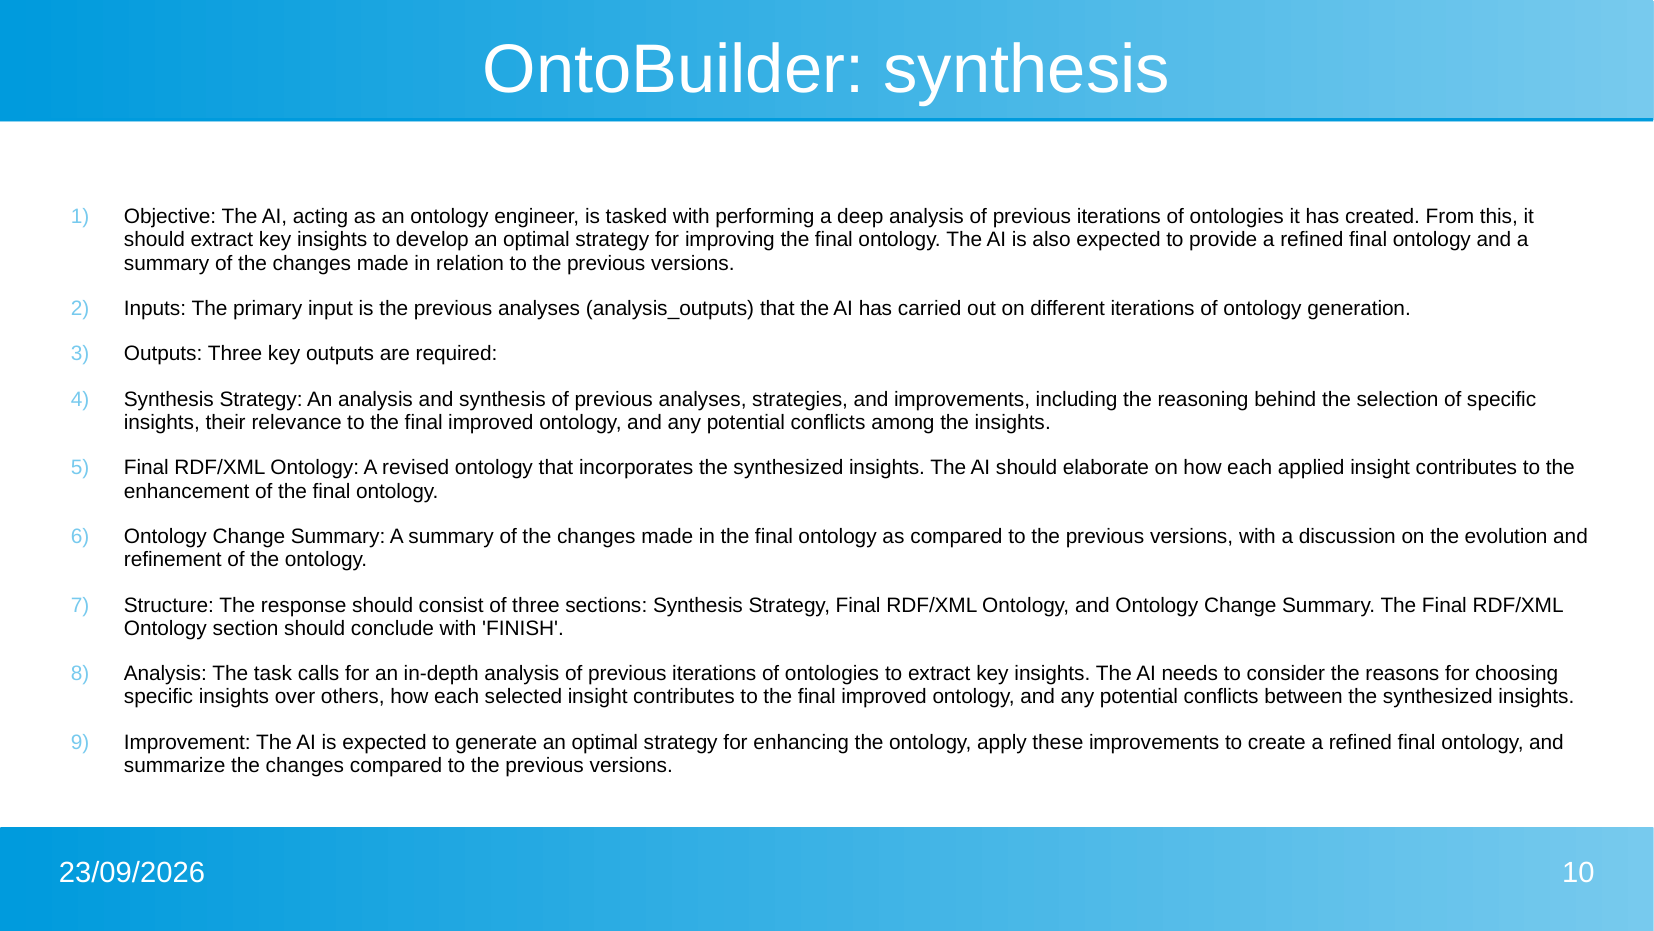

# OntoBuilder: synthesis
Objective: The AI, acting as an ontology engineer, is tasked with performing a deep analysis of previous iterations of ontologies it has created. From this, it should extract key insights to develop an optimal strategy for improving the final ontology. The AI is also expected to provide a refined final ontology and a summary of the changes made in relation to the previous versions.
Inputs: The primary input is the previous analyses (analysis_outputs) that the AI has carried out on different iterations of ontology generation.
Outputs: Three key outputs are required:
Synthesis Strategy: An analysis and synthesis of previous analyses, strategies, and improvements, including the reasoning behind the selection of specific insights, their relevance to the final improved ontology, and any potential conflicts among the insights.
Final RDF/XML Ontology: A revised ontology that incorporates the synthesized insights. The AI should elaborate on how each applied insight contributes to the enhancement of the final ontology.
Ontology Change Summary: A summary of the changes made in the final ontology as compared to the previous versions, with a discussion on the evolution and refinement of the ontology.
Structure: The response should consist of three sections: Synthesis Strategy, Final RDF/XML Ontology, and Ontology Change Summary. The Final RDF/XML Ontology section should conclude with 'FINISH'.
Analysis: The task calls for an in-depth analysis of previous iterations of ontologies to extract key insights. The AI needs to consider the reasons for choosing specific insights over others, how each selected insight contributes to the final improved ontology, and any potential conflicts between the synthesized insights.
Improvement: The AI is expected to generate an optimal strategy for enhancing the ontology, apply these improvements to create a refined final ontology, and summarize the changes compared to the previous versions.
10